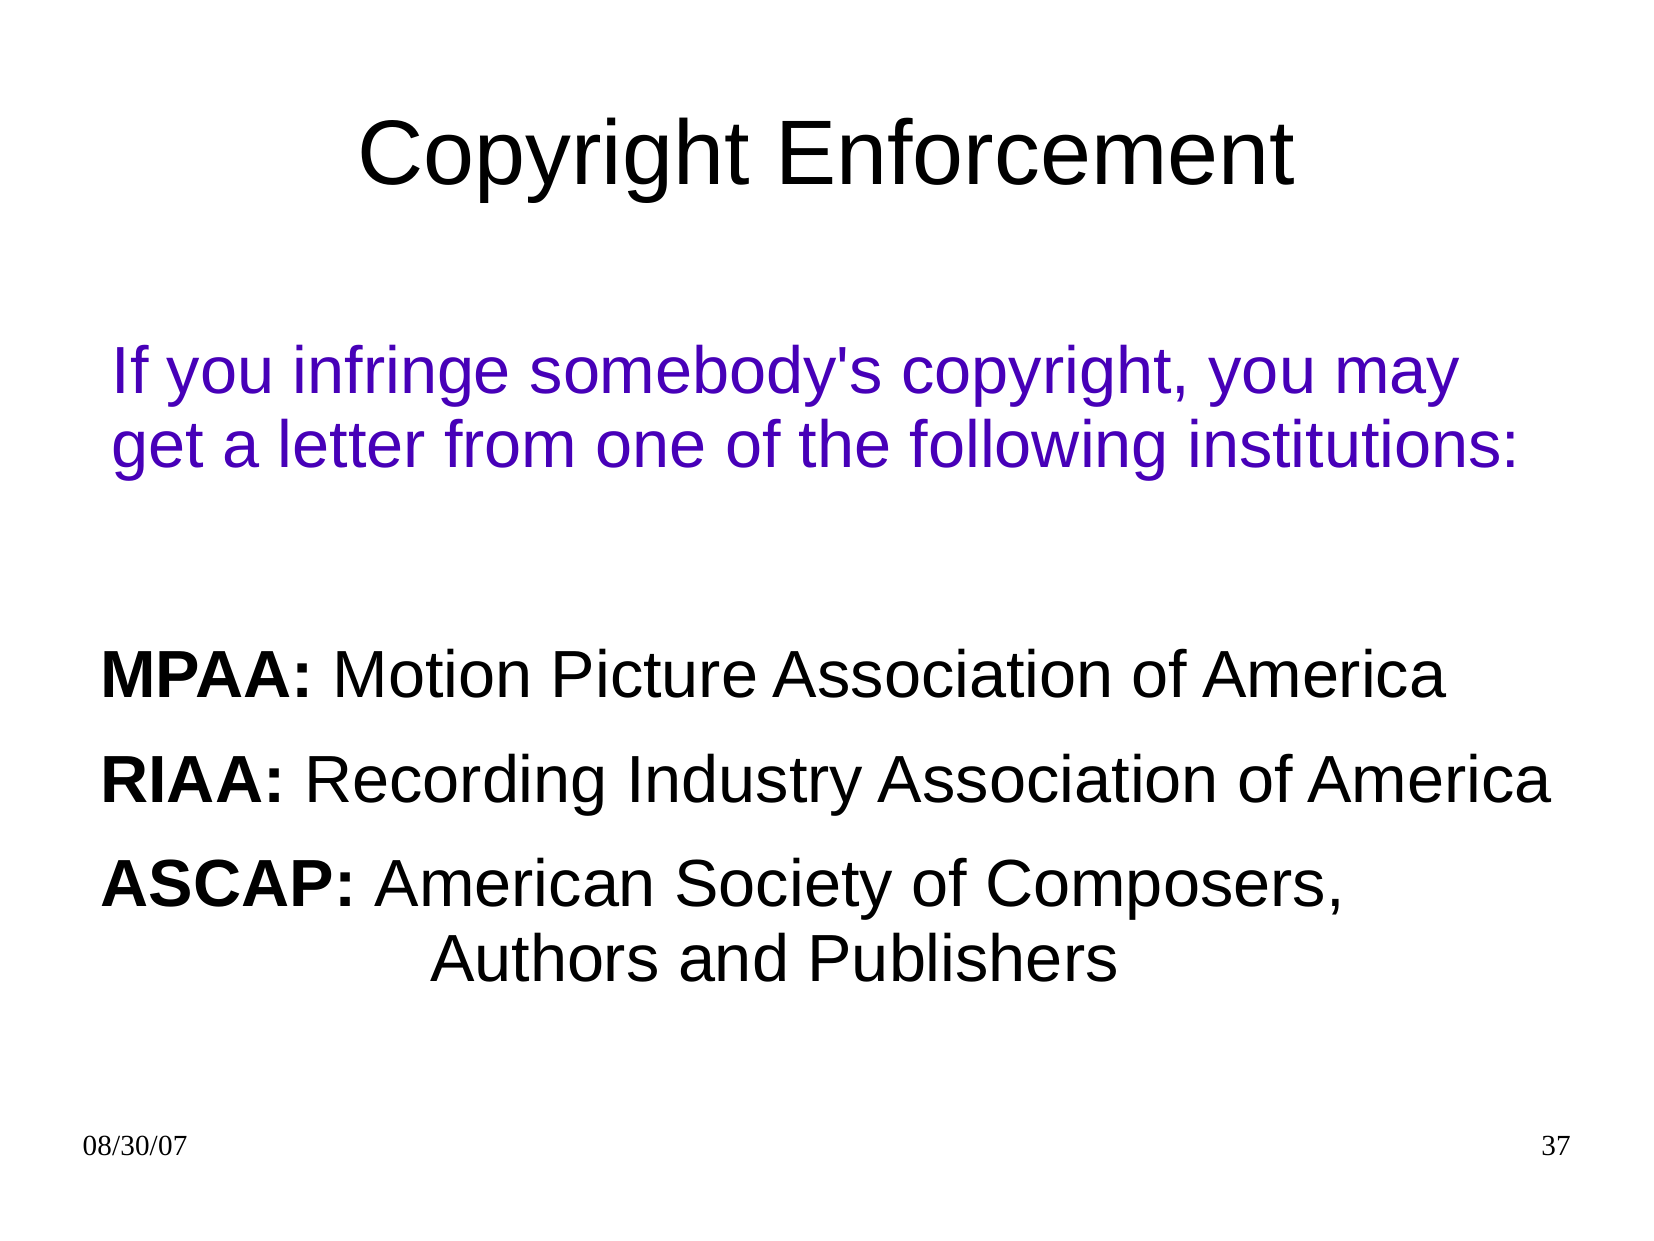

# Copyright Enforcement
If you infringe somebody's copyright, you may get a letter from one of the following institutions:
MPAA: Motion Picture Association of America
RIAA: Recording Industry Association of America
ASCAP: American Society of Composers,
			 Authors and Publishers
08/30/07
37